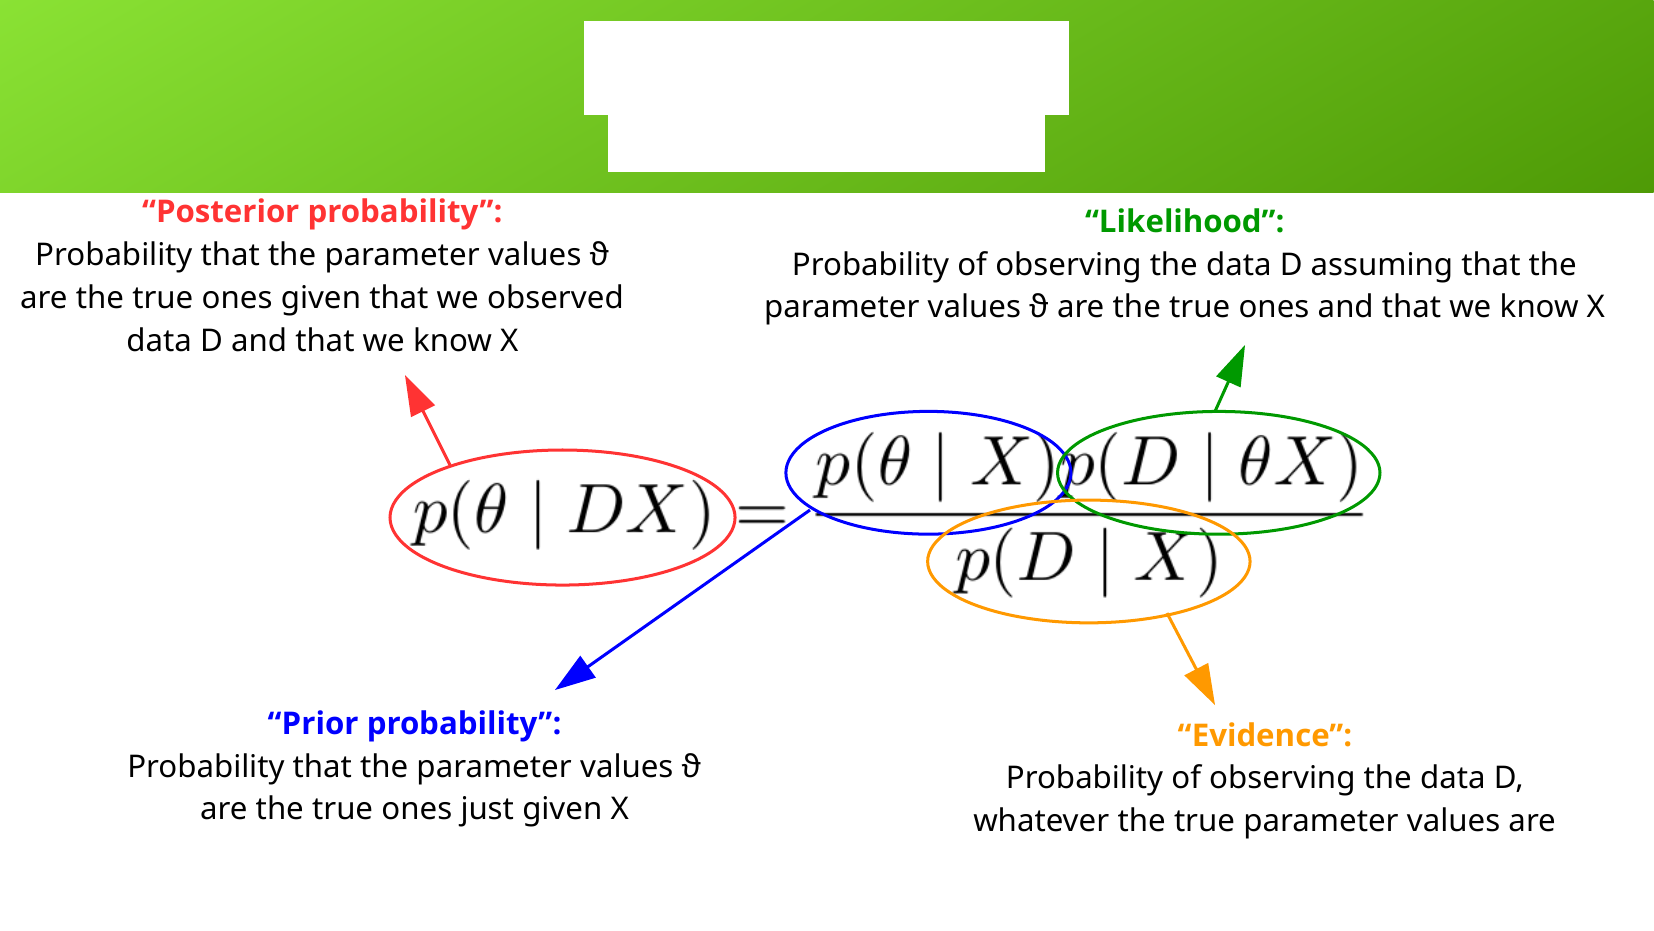

# Bayes theorem for parametric models
“Likelihood”:
Probability of observing the data D assuming that the parameter values ϑ are the true ones and that we know X
“Posterior probability”:
Probability that the parameter values ϑ are the true ones given that we observed data D and that we know X
“Prior probability”:
Probability that the parameter values ϑ are the true ones just given X
“Evidence”:
Probability of observing the data D, whatever the true parameter values are